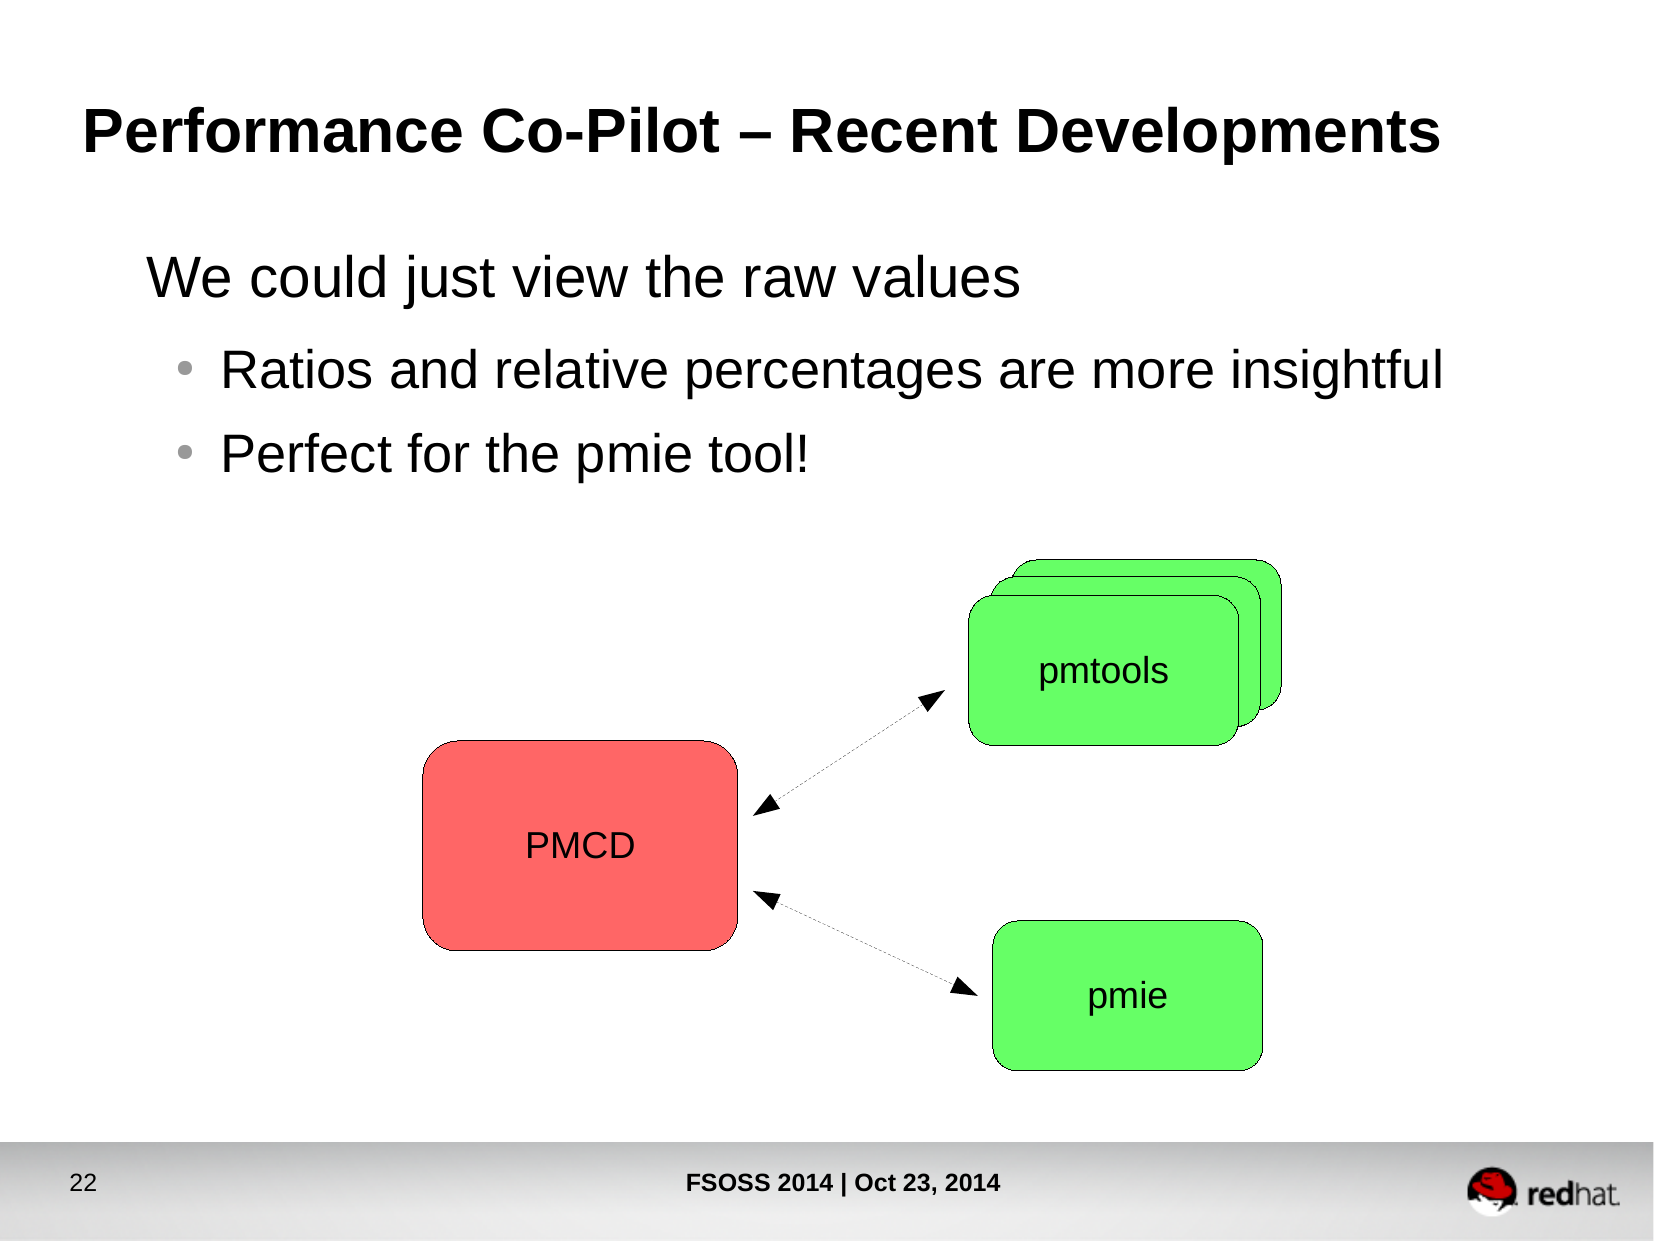

Performance Co-Pilot – Recent Developments
# We could just view the raw values
Ratios and relative percentages are more insightful
Perfect for the pmie tool!
pmtools
PMCD
pmie